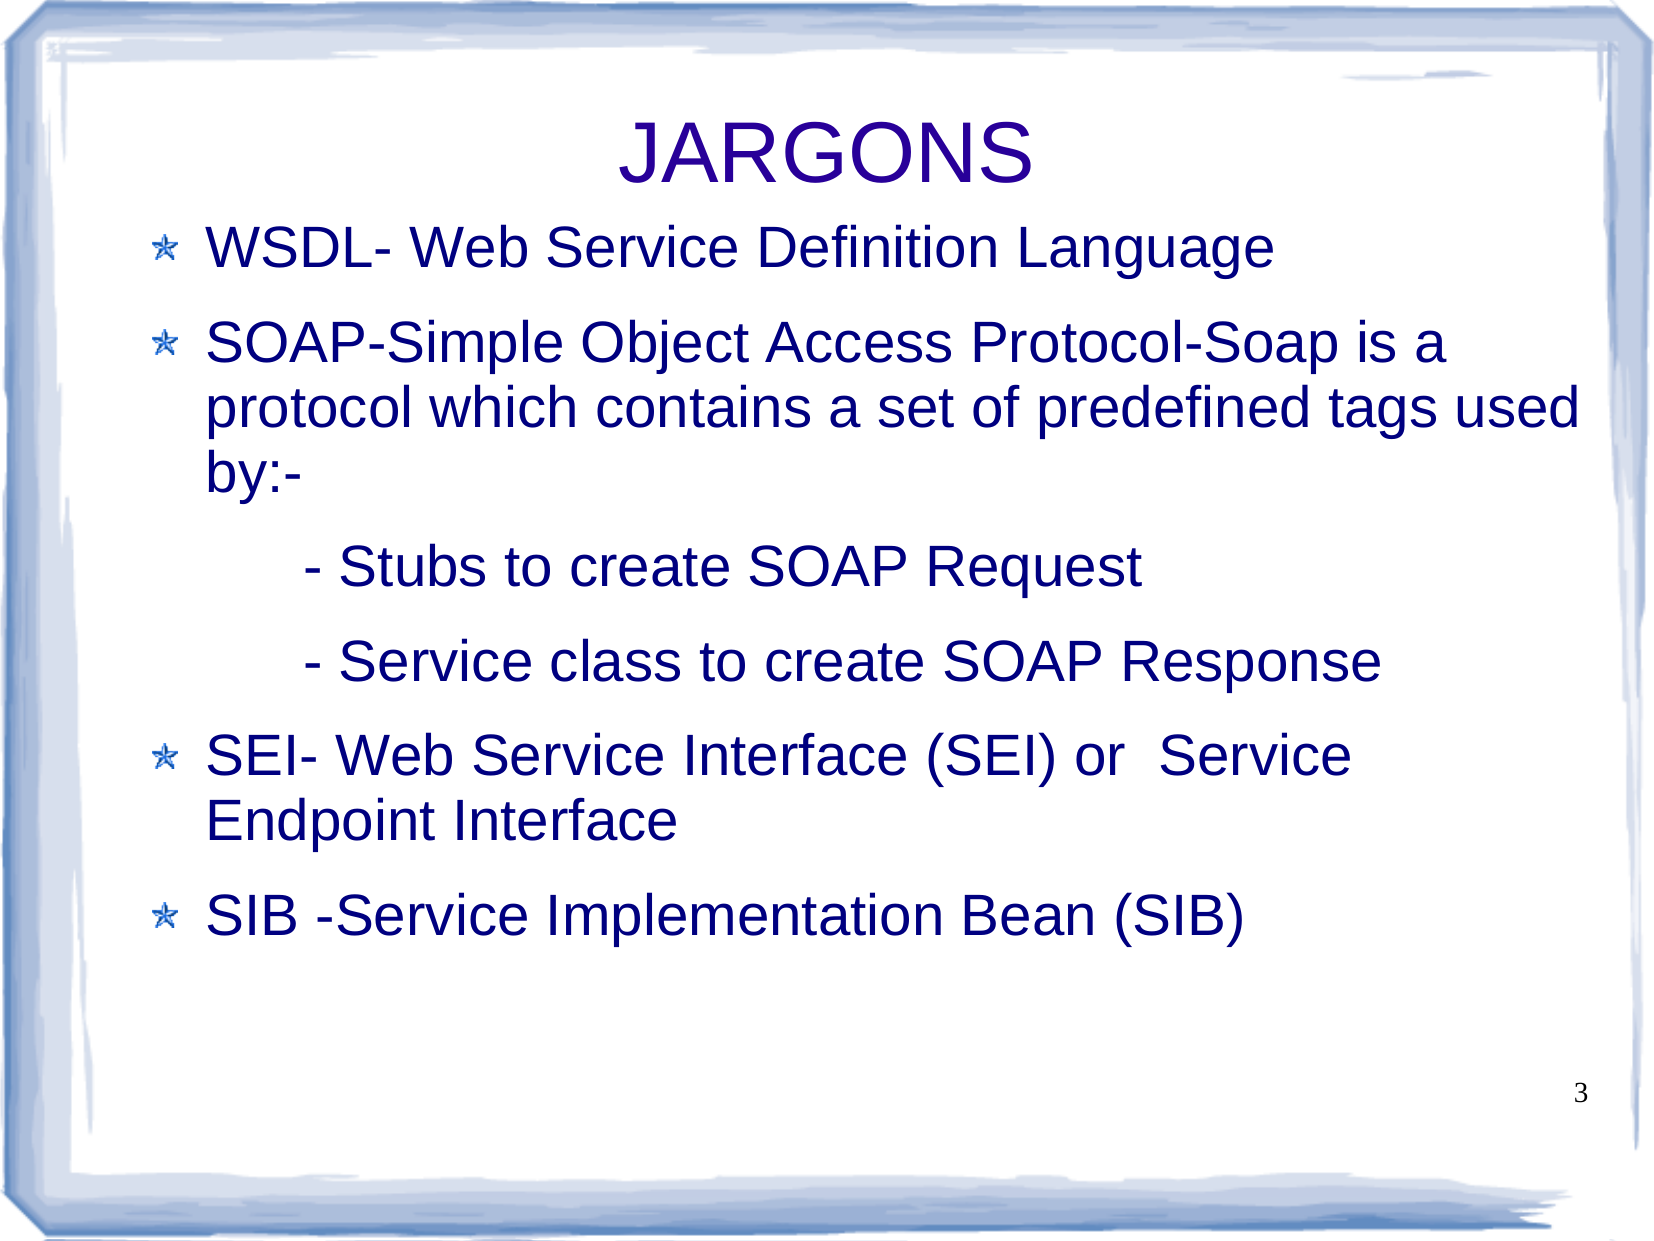

# JARGONS
WSDL- Web Service Definition Language
SOAP-Simple Object Access Protocol-Soap is a protocol which contains a set of predefined tags used by:-
 - Stubs to create SOAP Request
 - Service class to create SOAP Response
SEI- Web Service Interface (SEI) or Service Endpoint Interface
SIB -Service Implementation Bean (SIB)
3